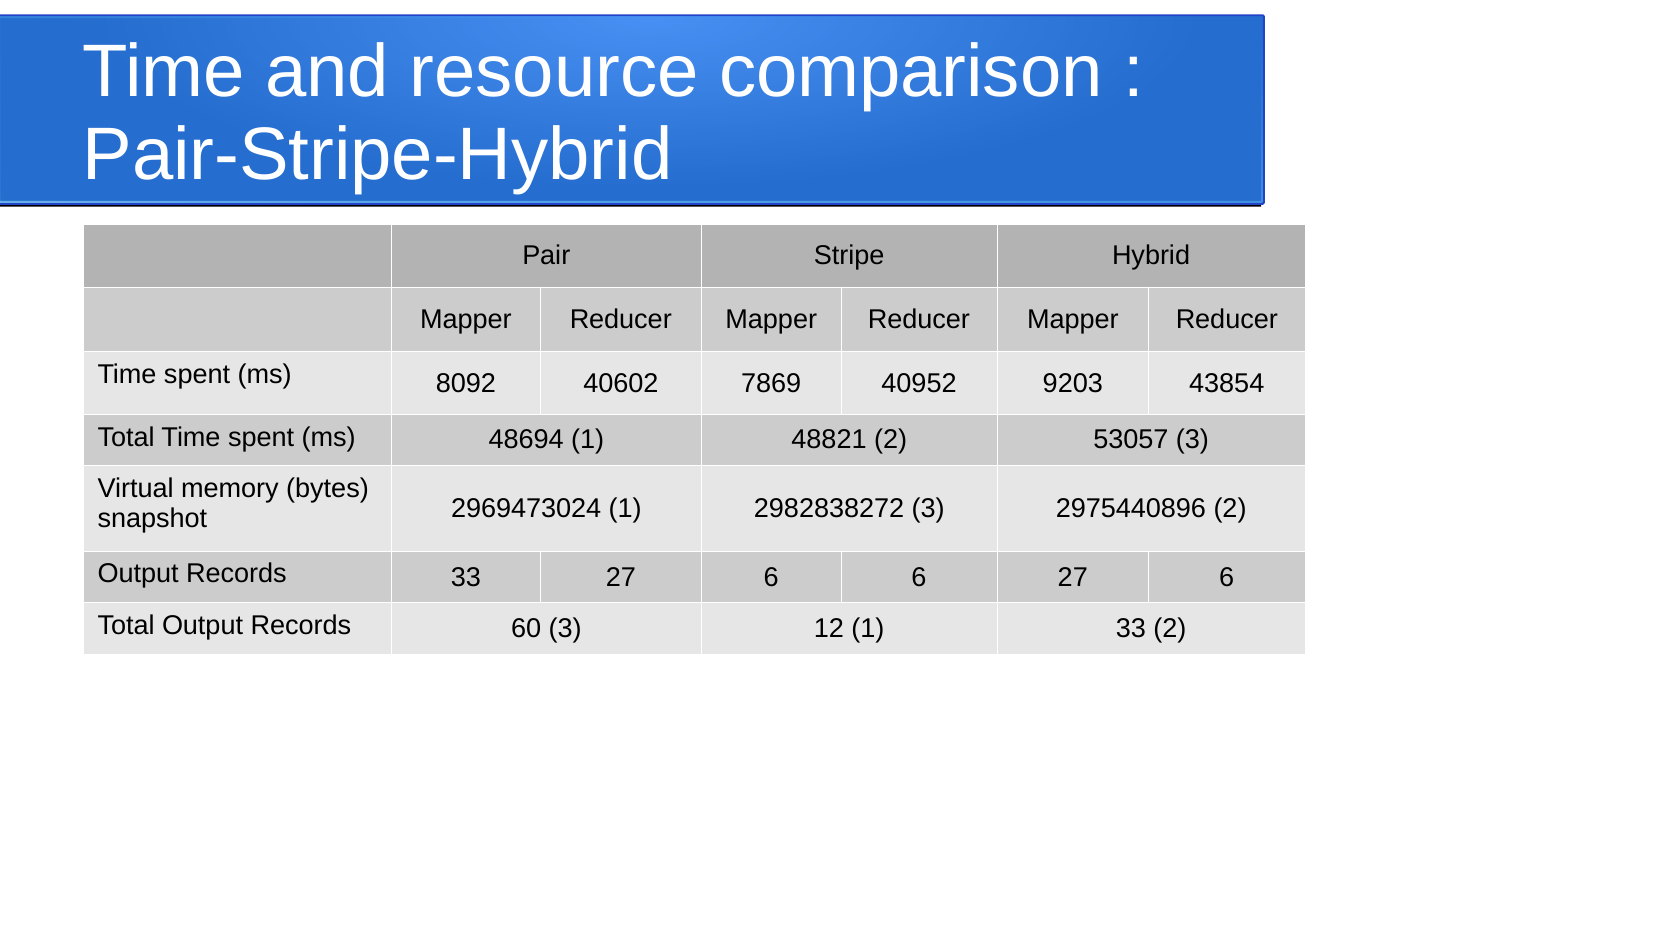

# Time and resource comparison : Pair-Stripe-Hybrid
| | Pair | | Stripe | | Hybrid | |
| --- | --- | --- | --- | --- | --- | --- |
| | Mapper | Reducer | Mapper | Reducer | Mapper | Reducer |
| Time spent (ms) | 8092 | 40602 | 7869 | 40952 | 9203 | 43854 |
| Total Time spent (ms) | 48694 (1) | | 48821 (2) | | 53057 (3) | |
| Virtual memory (bytes) snapshot | 2969473024 (1) | | 2982838272 (3) | | 2975440896 (2) | |
| Output Records | 33 | 27 | 6 | 6 | 27 | 6 |
| Total Output Records | 60 (3) | | 12 (1) | | 33 (2) | |